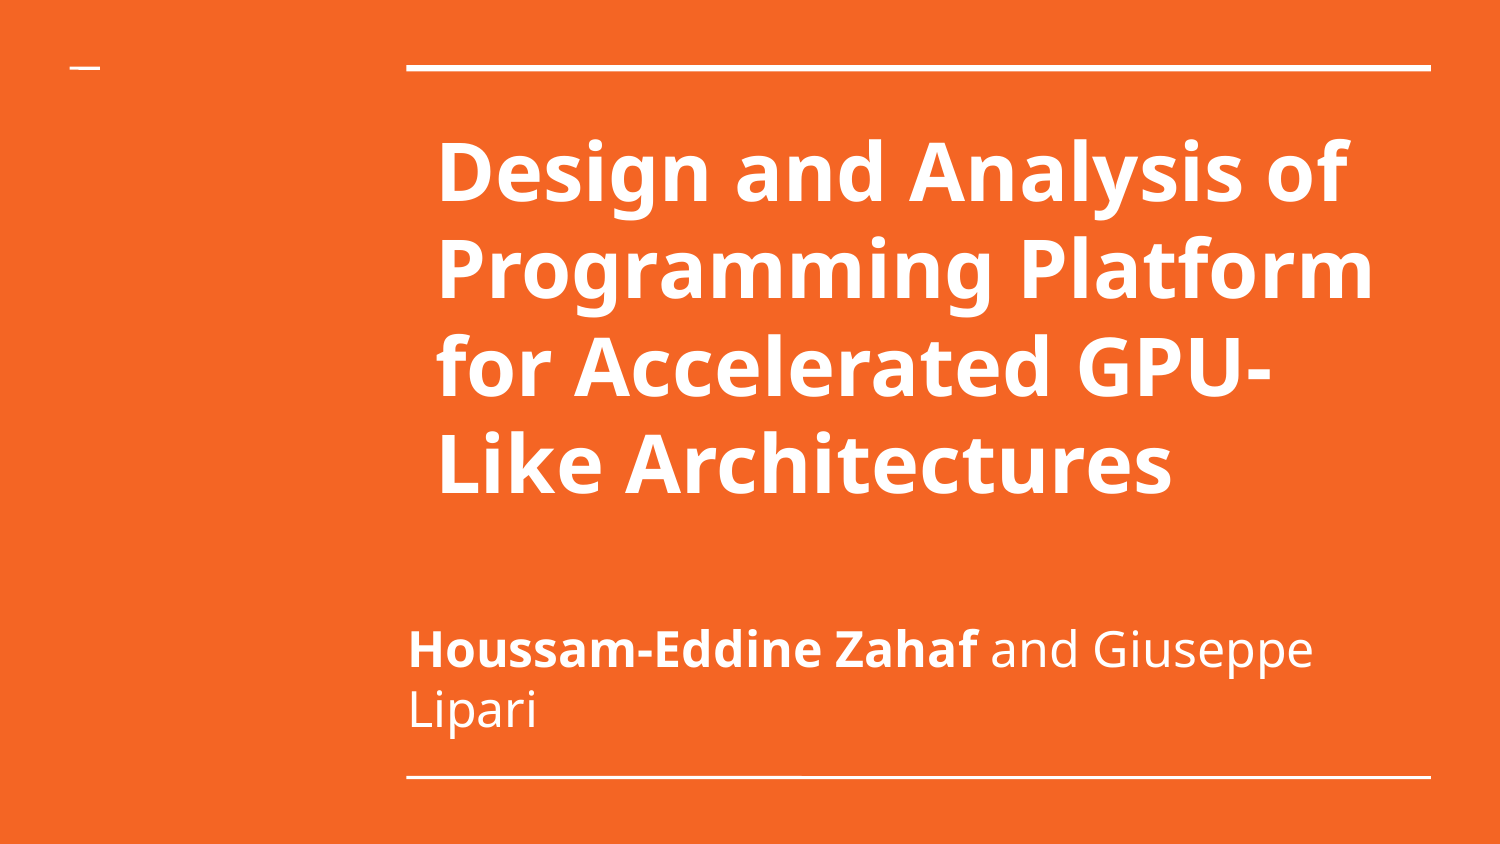

# Design and Analysis of Programming Platform for Accelerated GPU-Like Architectures
Houssam-Eddine Zahaf and Giuseppe Lipari